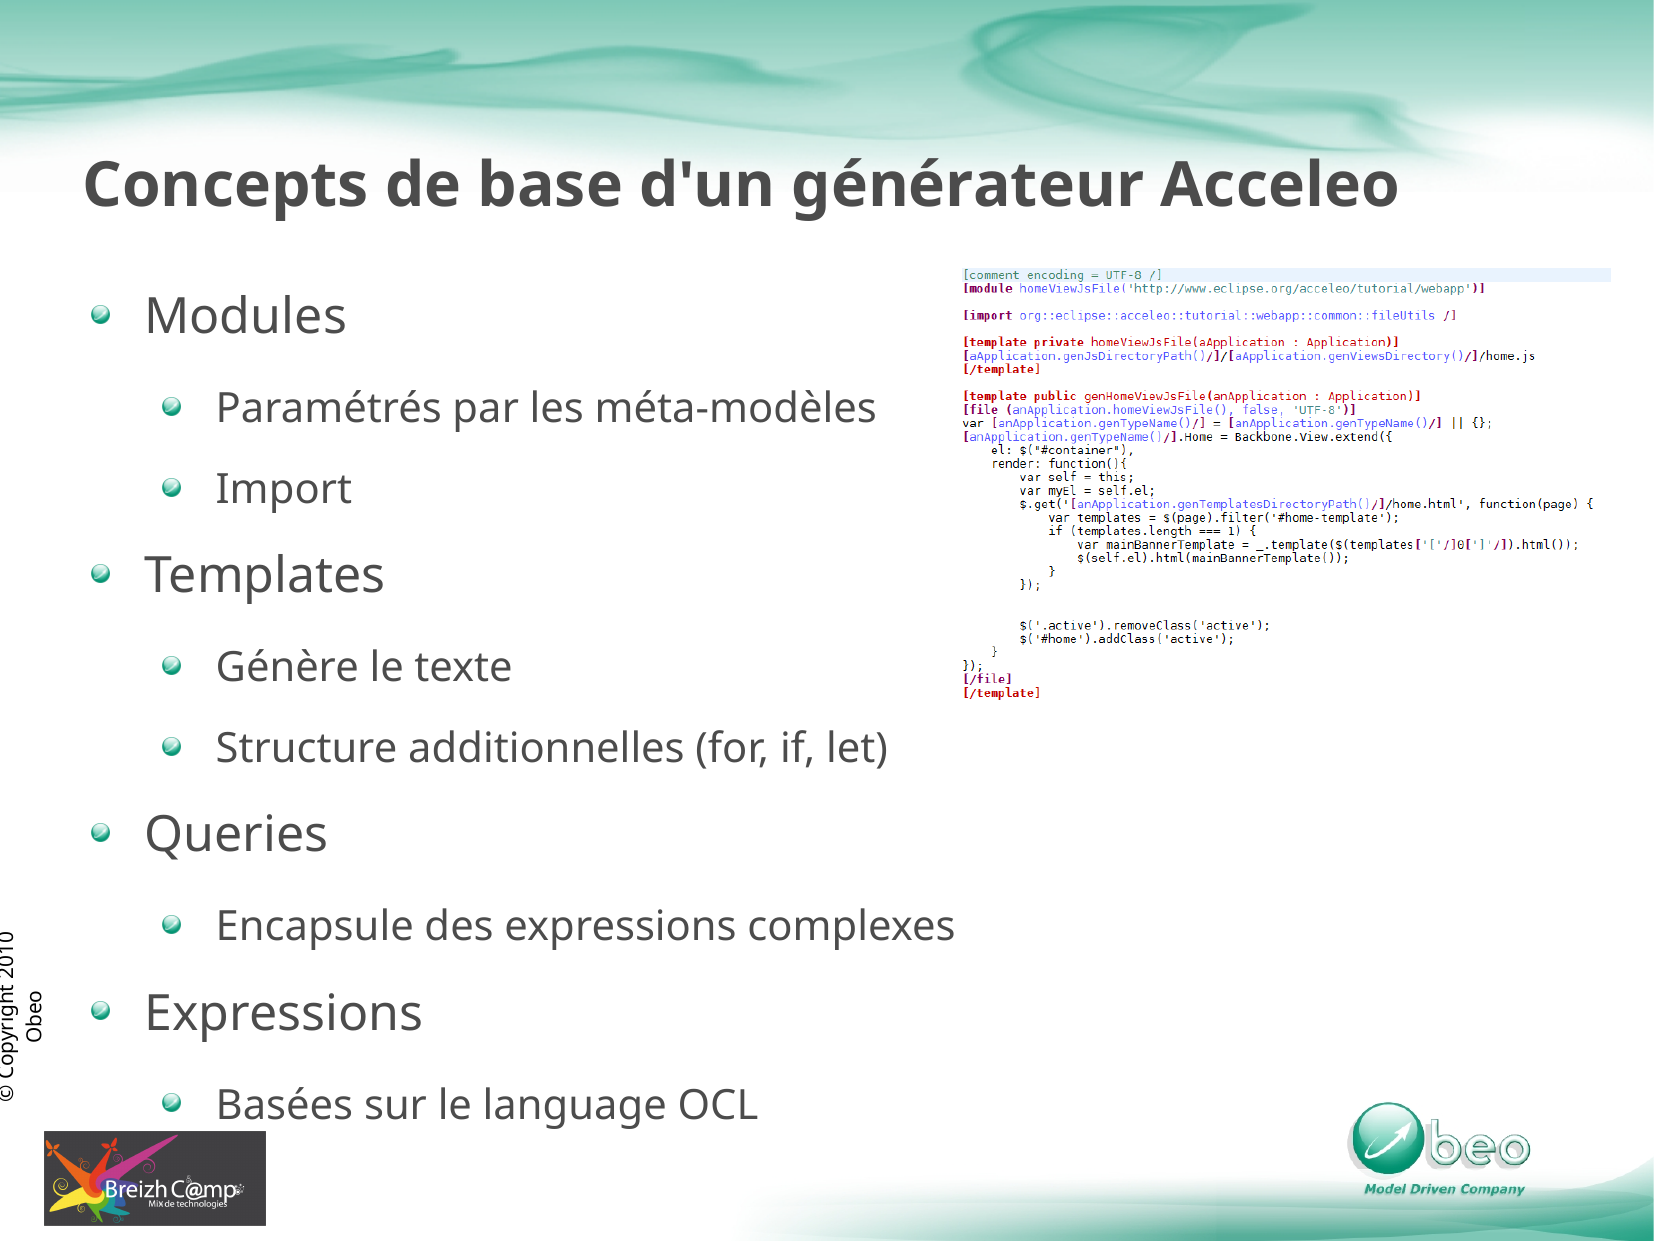

# Concepts de base d'un générateur Acceleo
Modules
Paramétrés par les méta-modèles
Import
Templates
Génère le texte
Structure additionnelles (for, if, let)
Queries
Encapsule des expressions complexes
Expressions
Basées sur le language OCL
10